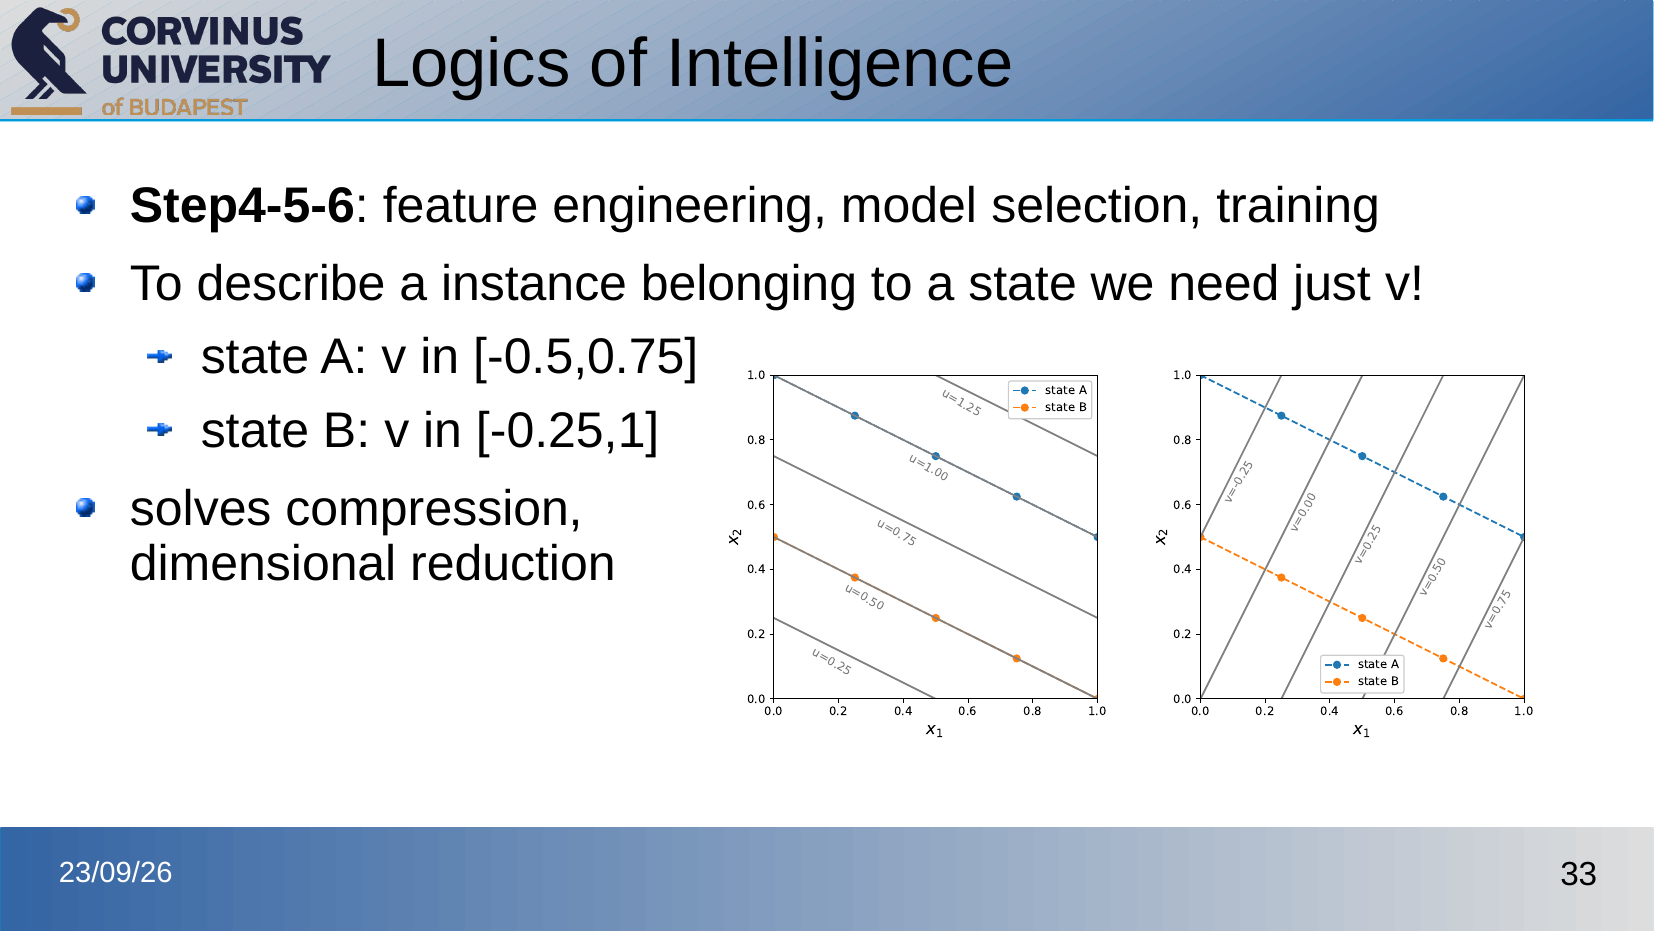

# Logics of Intelligence
Step4-5-6: feature engineering, model selection, training
To describe a instance belonging to a state we need just v!
state A: v in [-0.5,0.75]
state B: v in [-0.25,1]
solves compression,
dimensional reduction